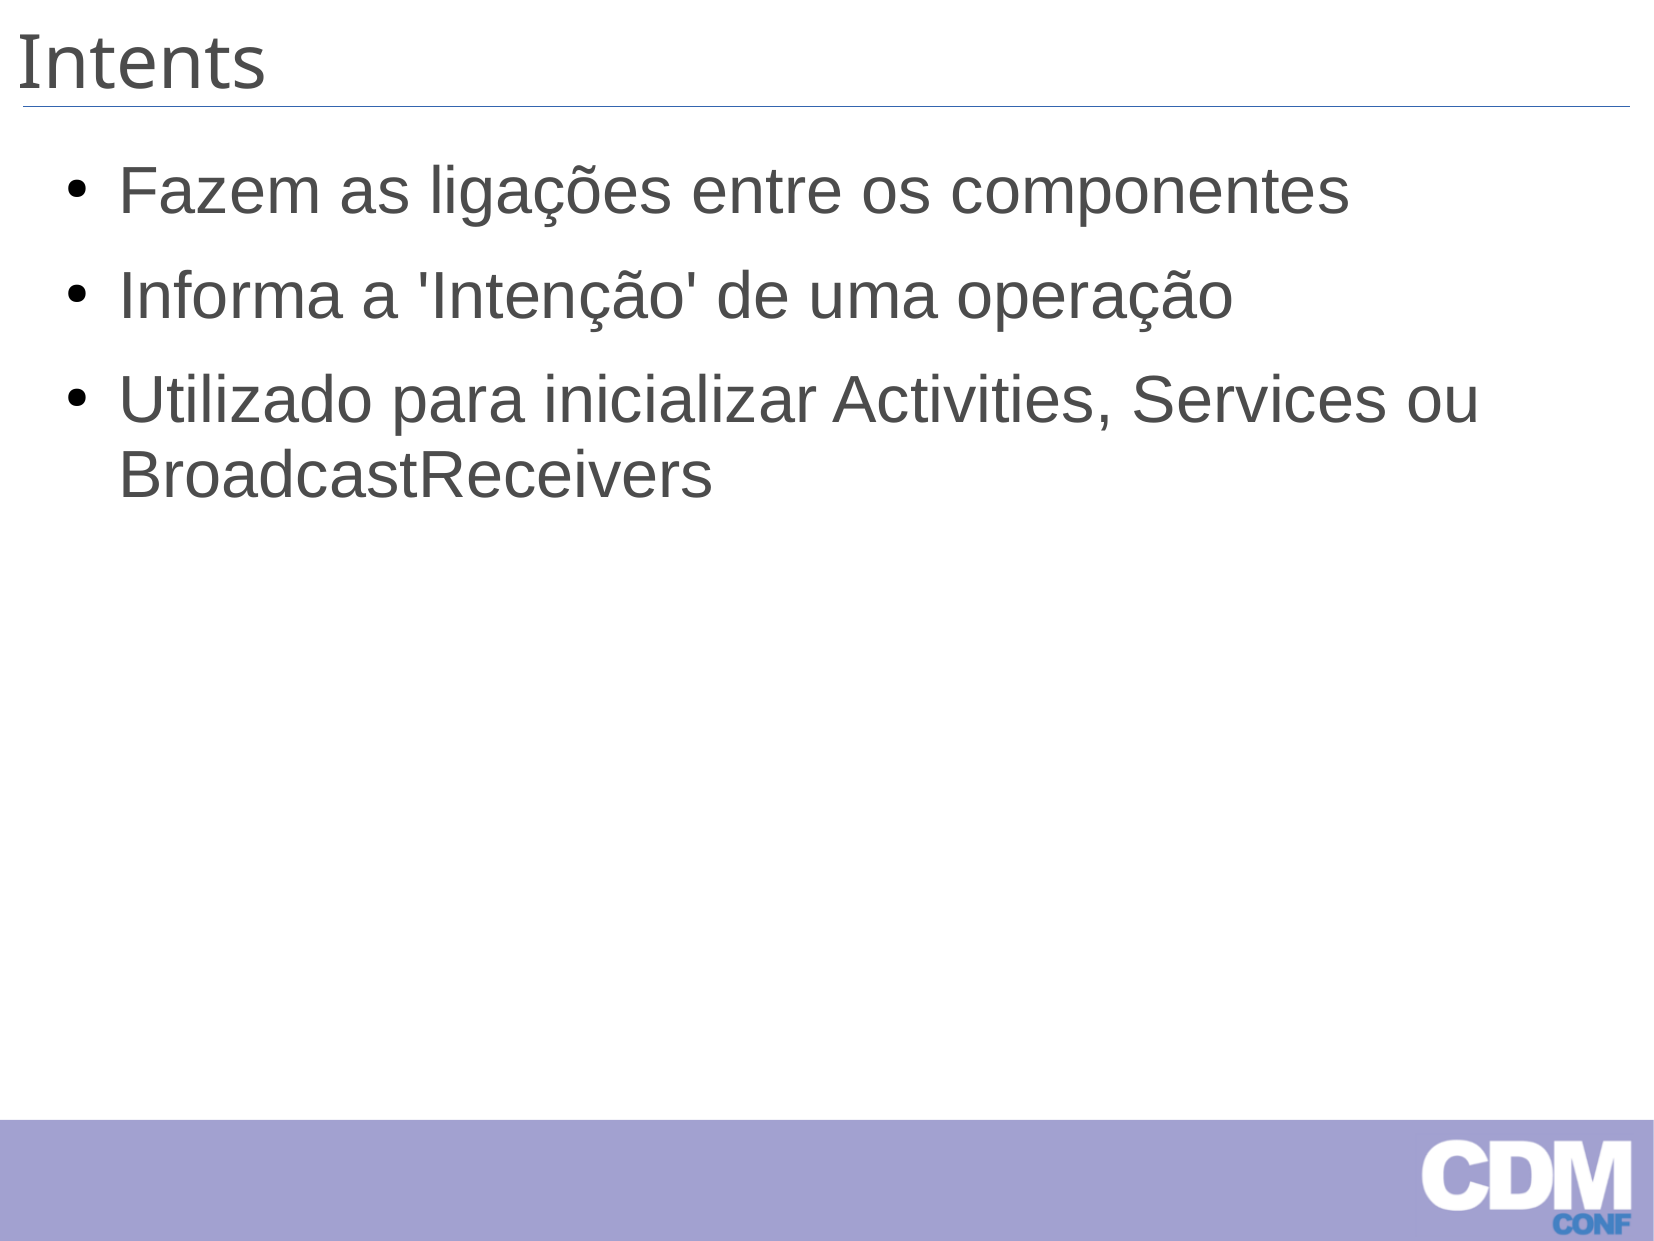

# Intents
Fazem as ligações entre os componentes
Informa a 'Intenção' de uma operação
Utilizado para inicializar Activities, Services ou BroadcastReceivers